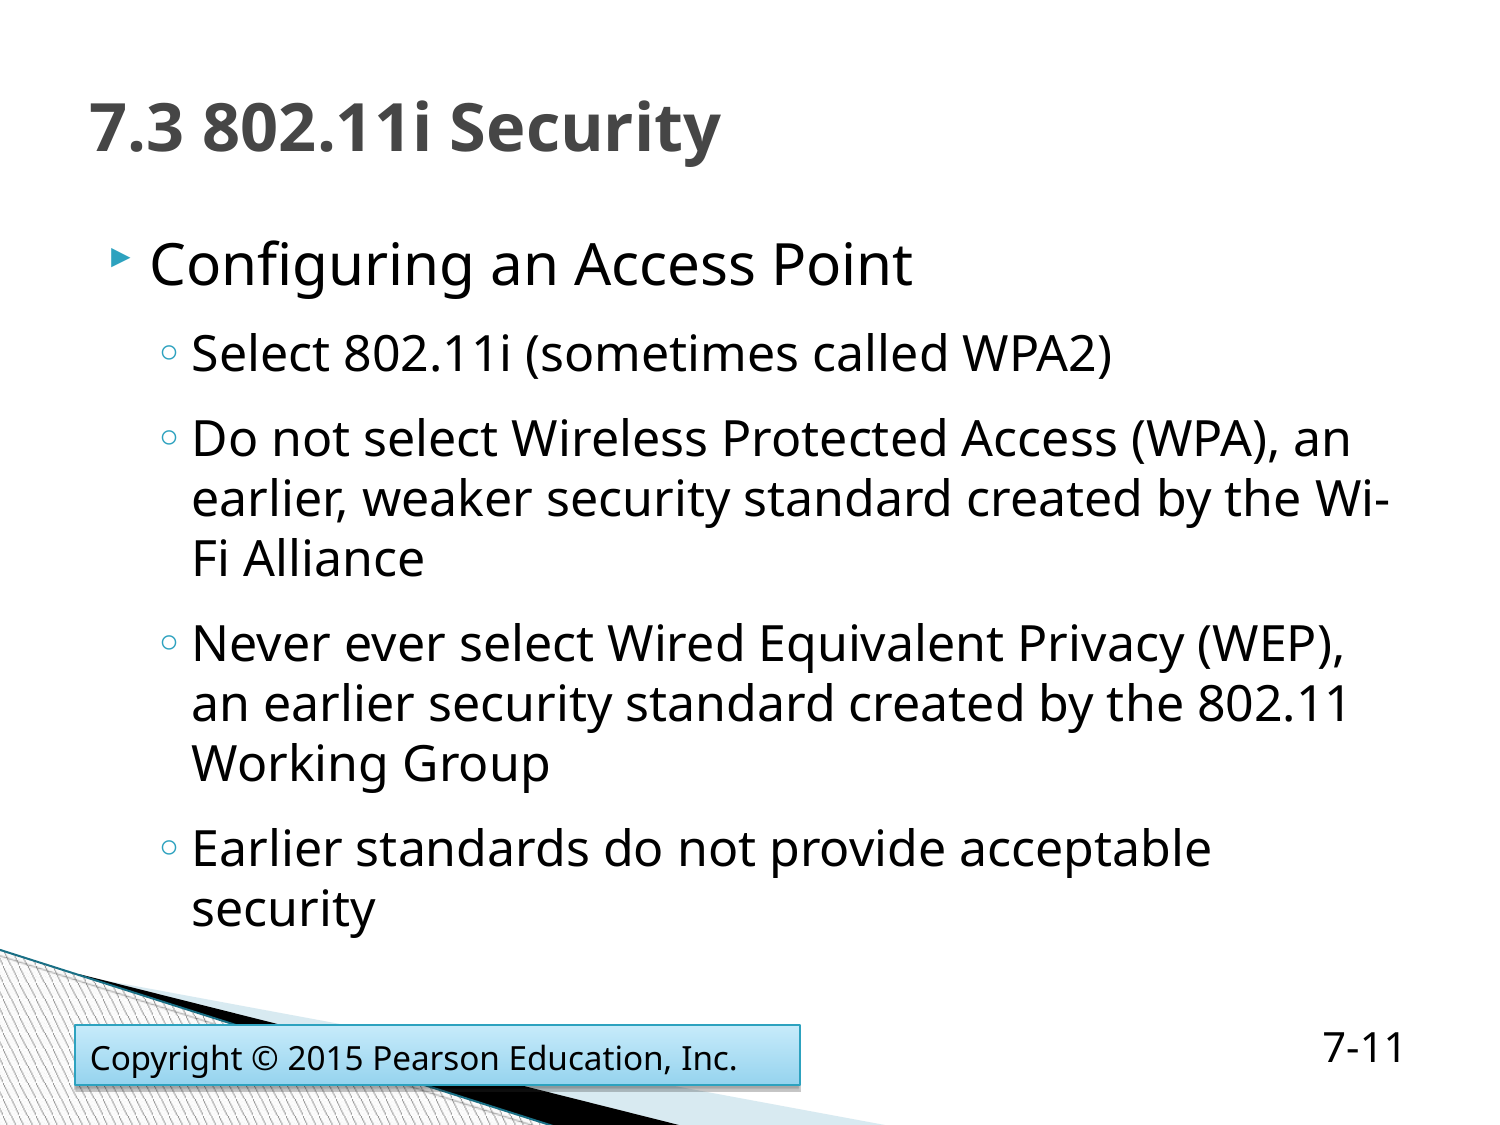

7.3 802.11i Security
# Configuring an Access Point
Select 802.11i (sometimes called WPA2)
Do not select Wireless Protected Access (WPA), an earlier, weaker security standard created by the Wi-Fi Alliance
Never ever select Wired Equivalent Privacy (WEP), an earlier security standard created by the 802.11 Working Group
Earlier standards do not provide acceptable security
Copyright © 2015 Pearson Education, Inc.